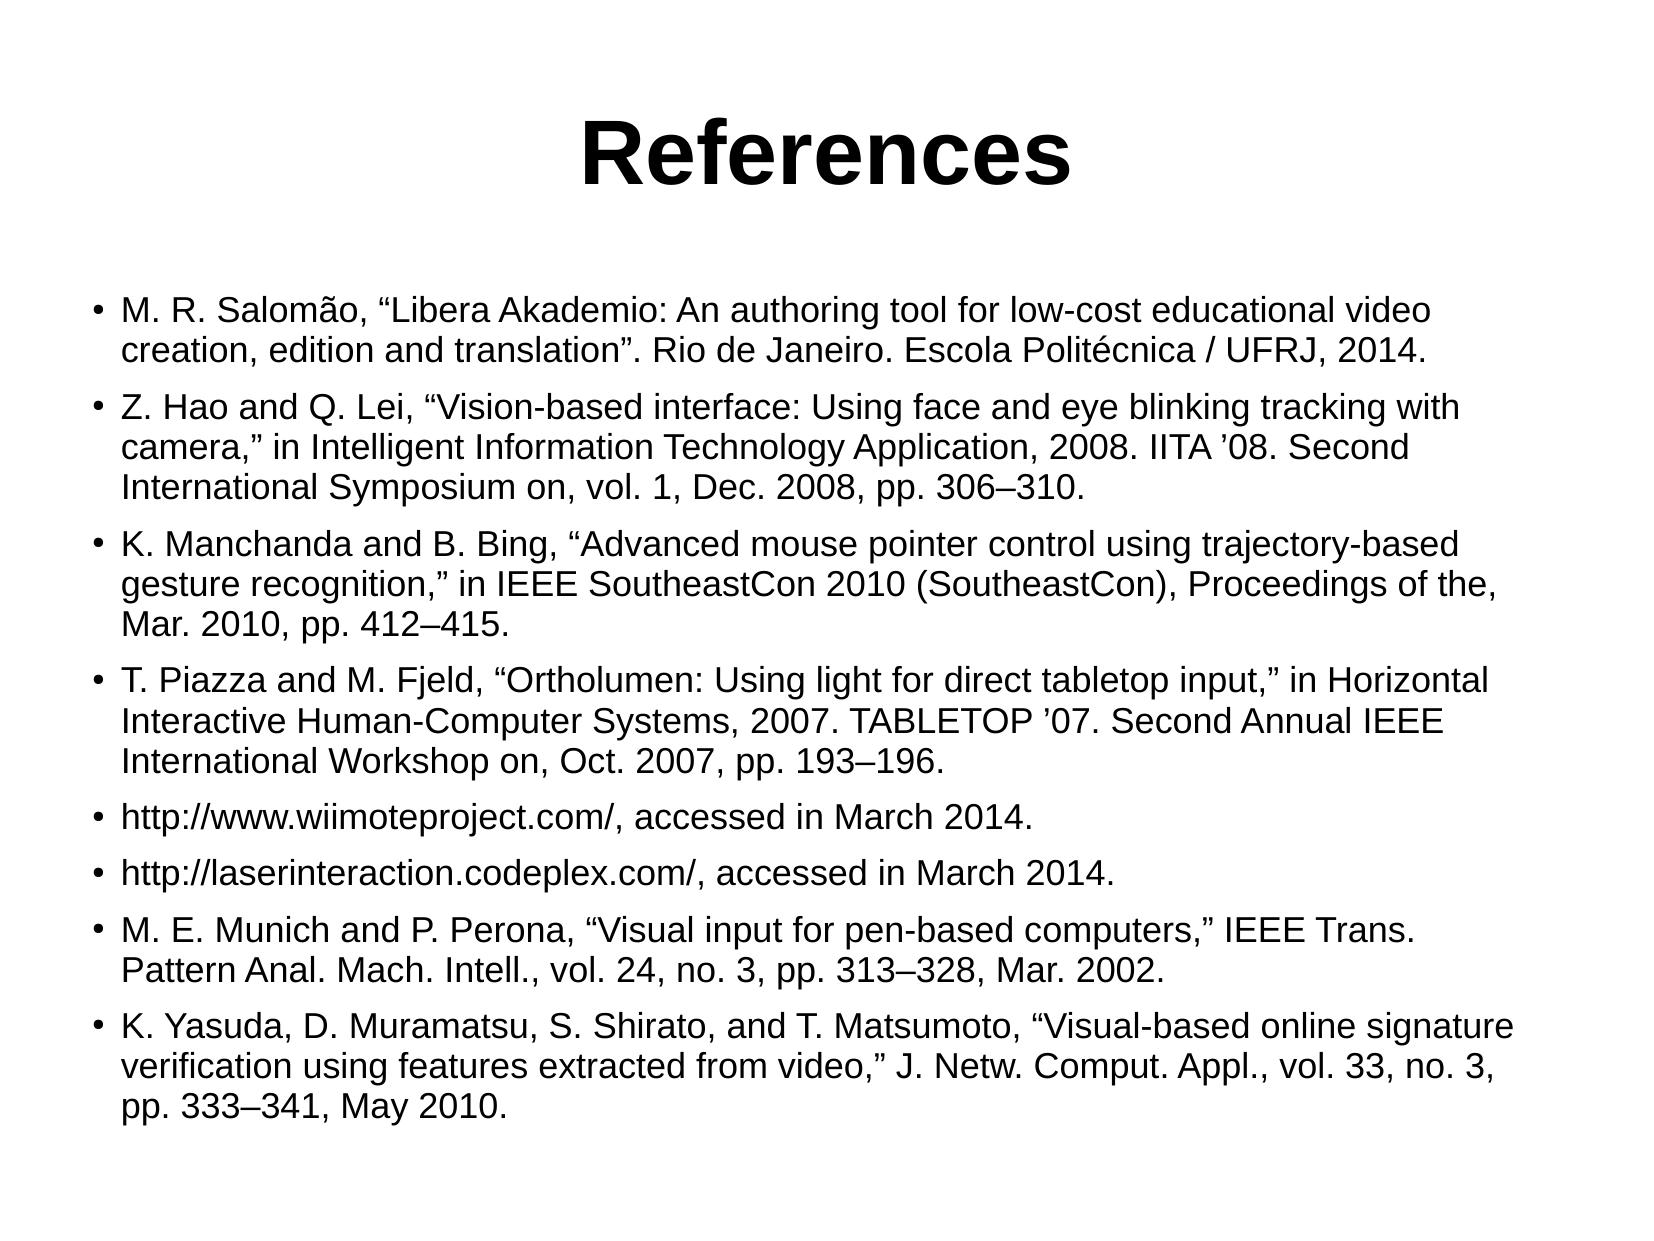

# References
M. R. Salomão, “Libera Akademio: An authoring tool for low-cost educational video creation, edition and translation”. Rio de Janeiro. Escola Politécnica / UFRJ, 2014.
Z. Hao and Q. Lei, “Vision-based interface: Using face and eye blinking tracking with camera,” in Intelligent Information Technology Application, 2008. IITA ’08. Second International Symposium on, vol. 1, Dec. 2008, pp. 306–310.
K. Manchanda and B. Bing, “Advanced mouse pointer control using trajectory-based gesture recognition,” in IEEE SoutheastCon 2010 (SoutheastCon), Proceedings of the, Mar. 2010, pp. 412–415.
T. Piazza and M. Fjeld, “Ortholumen: Using light for direct tabletop input,” in Horizontal Interactive Human-Computer Systems, 2007. TABLETOP ’07. Second Annual IEEE International Workshop on, Oct. 2007, pp. 193–196.
http://www.wiimoteproject.com/, accessed in March 2014.
http://laserinteraction.codeplex.com/, accessed in March 2014.
M. E. Munich and P. Perona, “Visual input for pen-based computers,” IEEE Trans. Pattern Anal. Mach. Intell., vol. 24, no. 3, pp. 313–328, Mar. 2002.
K. Yasuda, D. Muramatsu, S. Shirato, and T. Matsumoto, “Visual-based online signature verification using features extracted from video,” J. Netw. Comput. Appl., vol. 33, no. 3, pp. 333–341, May 2010.